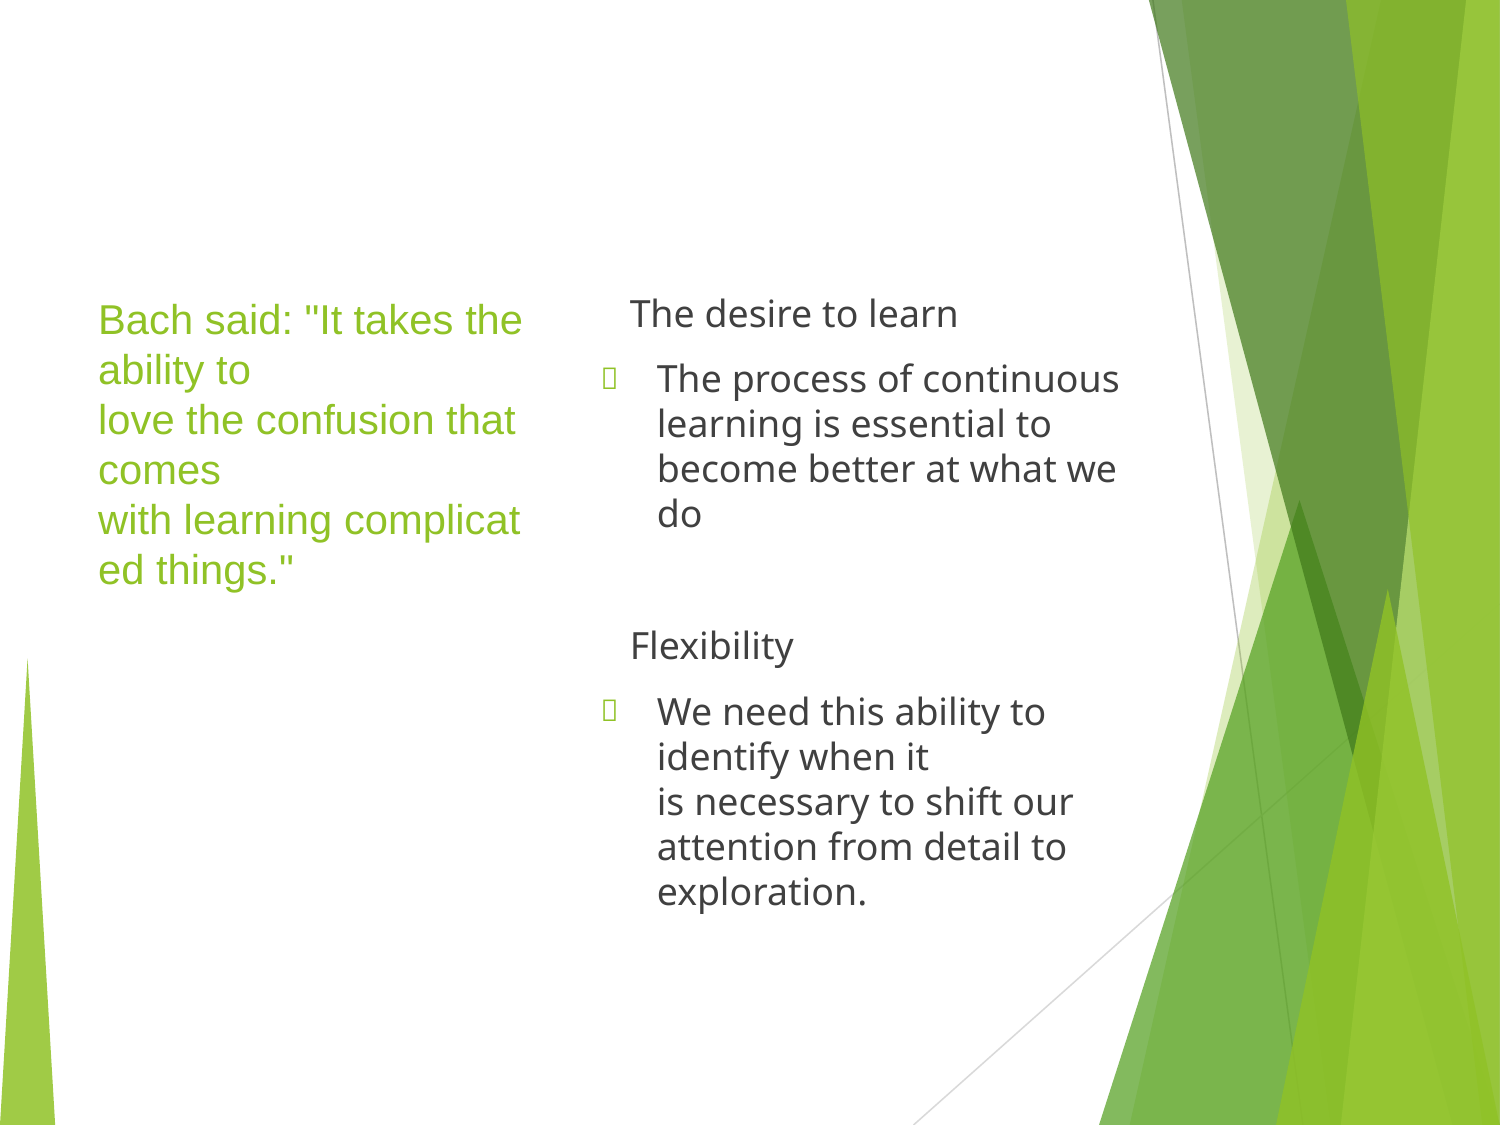

The desire to learn
The process of continuous learning is essential to become better at what we do
   Flexibility
We need this ability to identify when it is necessary to shift our attention from detail to exploration.
# Bach said: "It takes the ability to love the confusion that comes with learning complicated things."